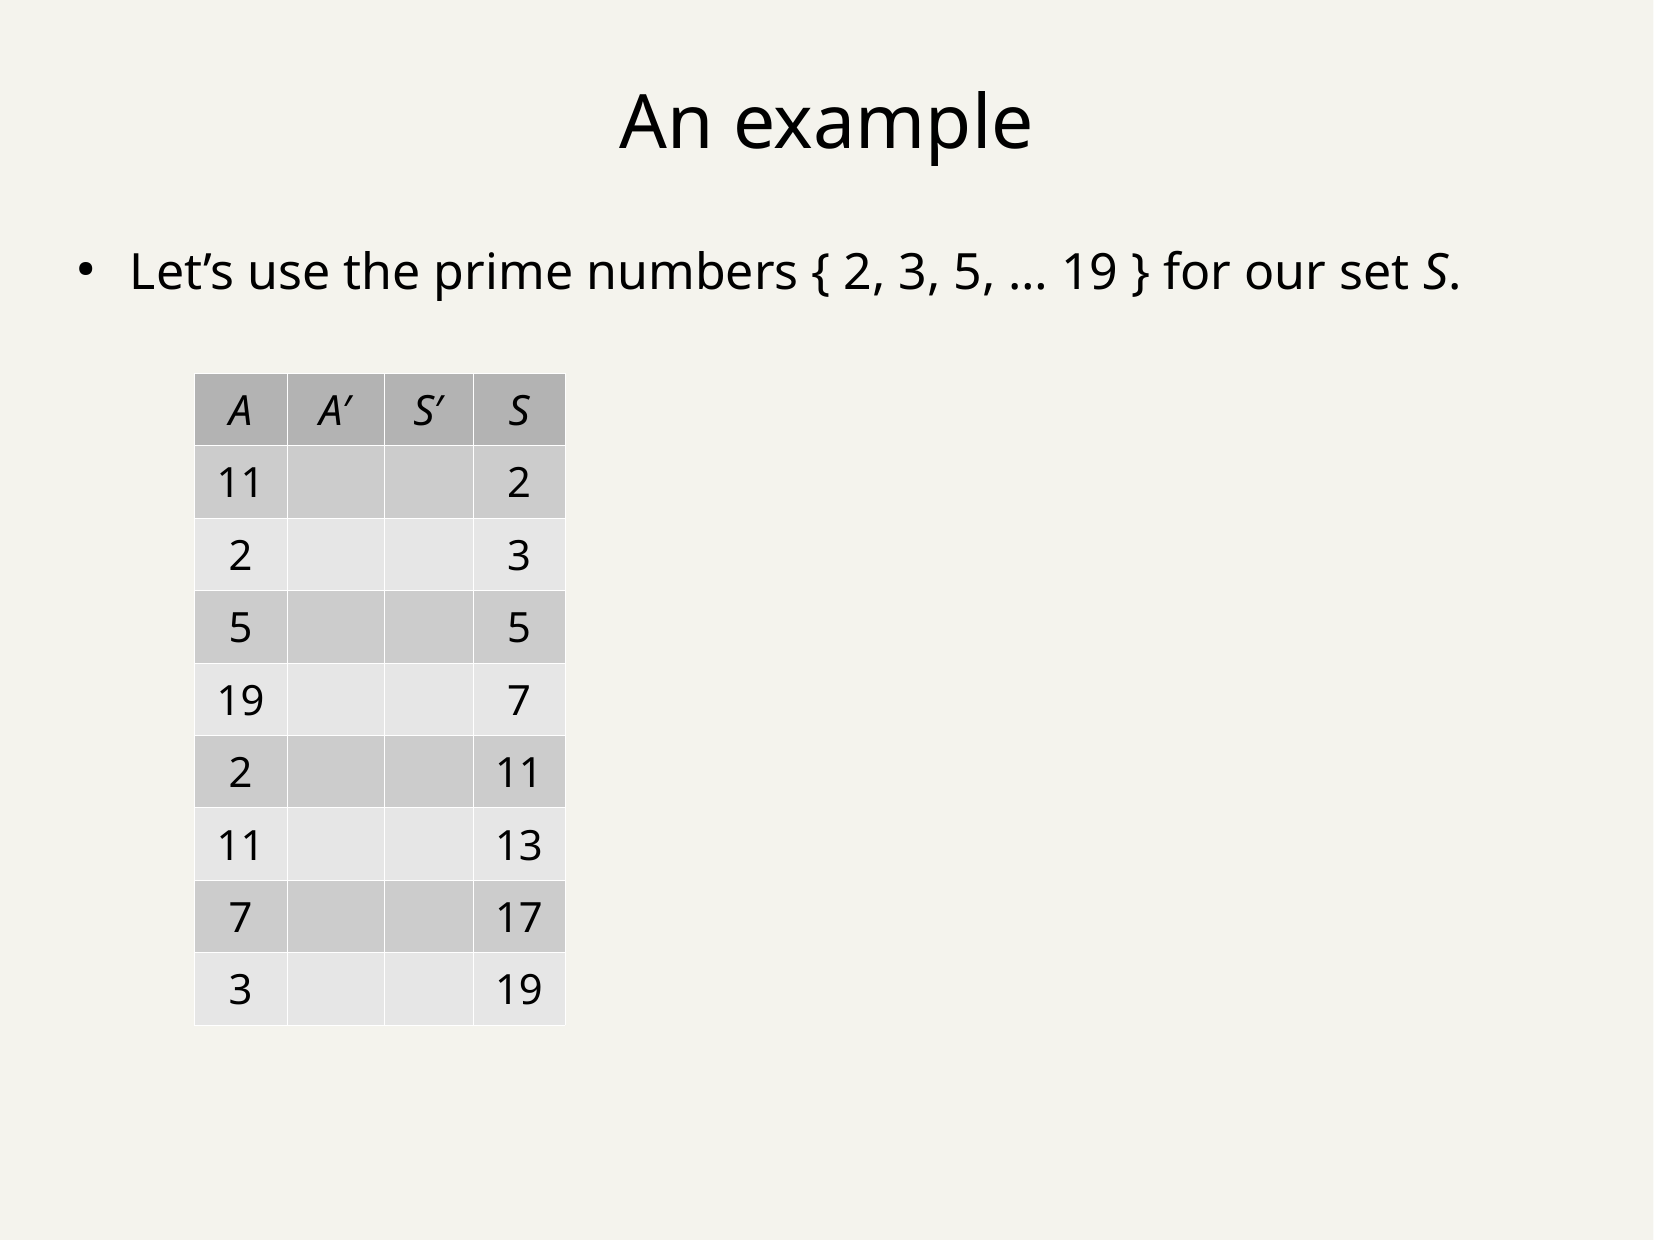

# An example
Let’s use the prime numbers { 2, 3, 5, … 19 } for our set S.
| A | A′ | S′ | S |
| --- | --- | --- | --- |
| 11 | | | 2 |
| 2 | | | 3 |
| 5 | | | 5 |
| 19 | | | 7 |
| 2 | | | 11 |
| 11 | | | 13 |
| 7 | | | 17 |
| 3 | | | 19 |